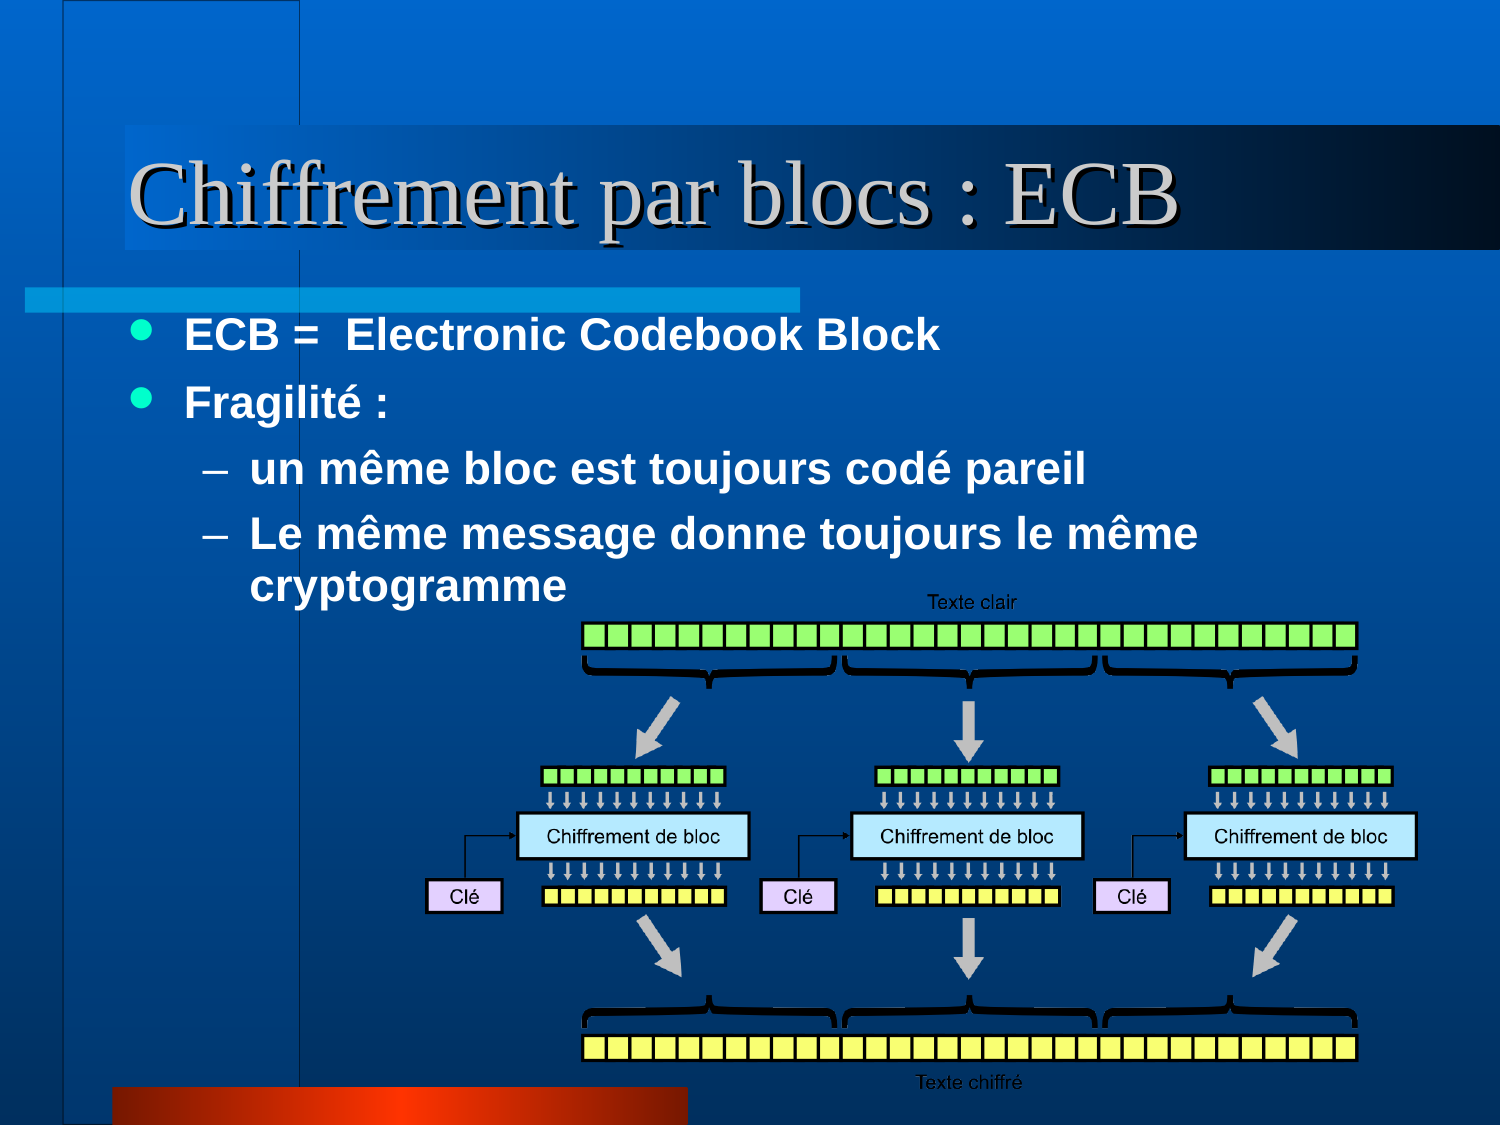

# Chiffrement par blocs : ECB
ECB = Electronic Codebook Block
Fragilité :
un même bloc est toujours codé pareil
Le même message donne toujours le même cryptogramme